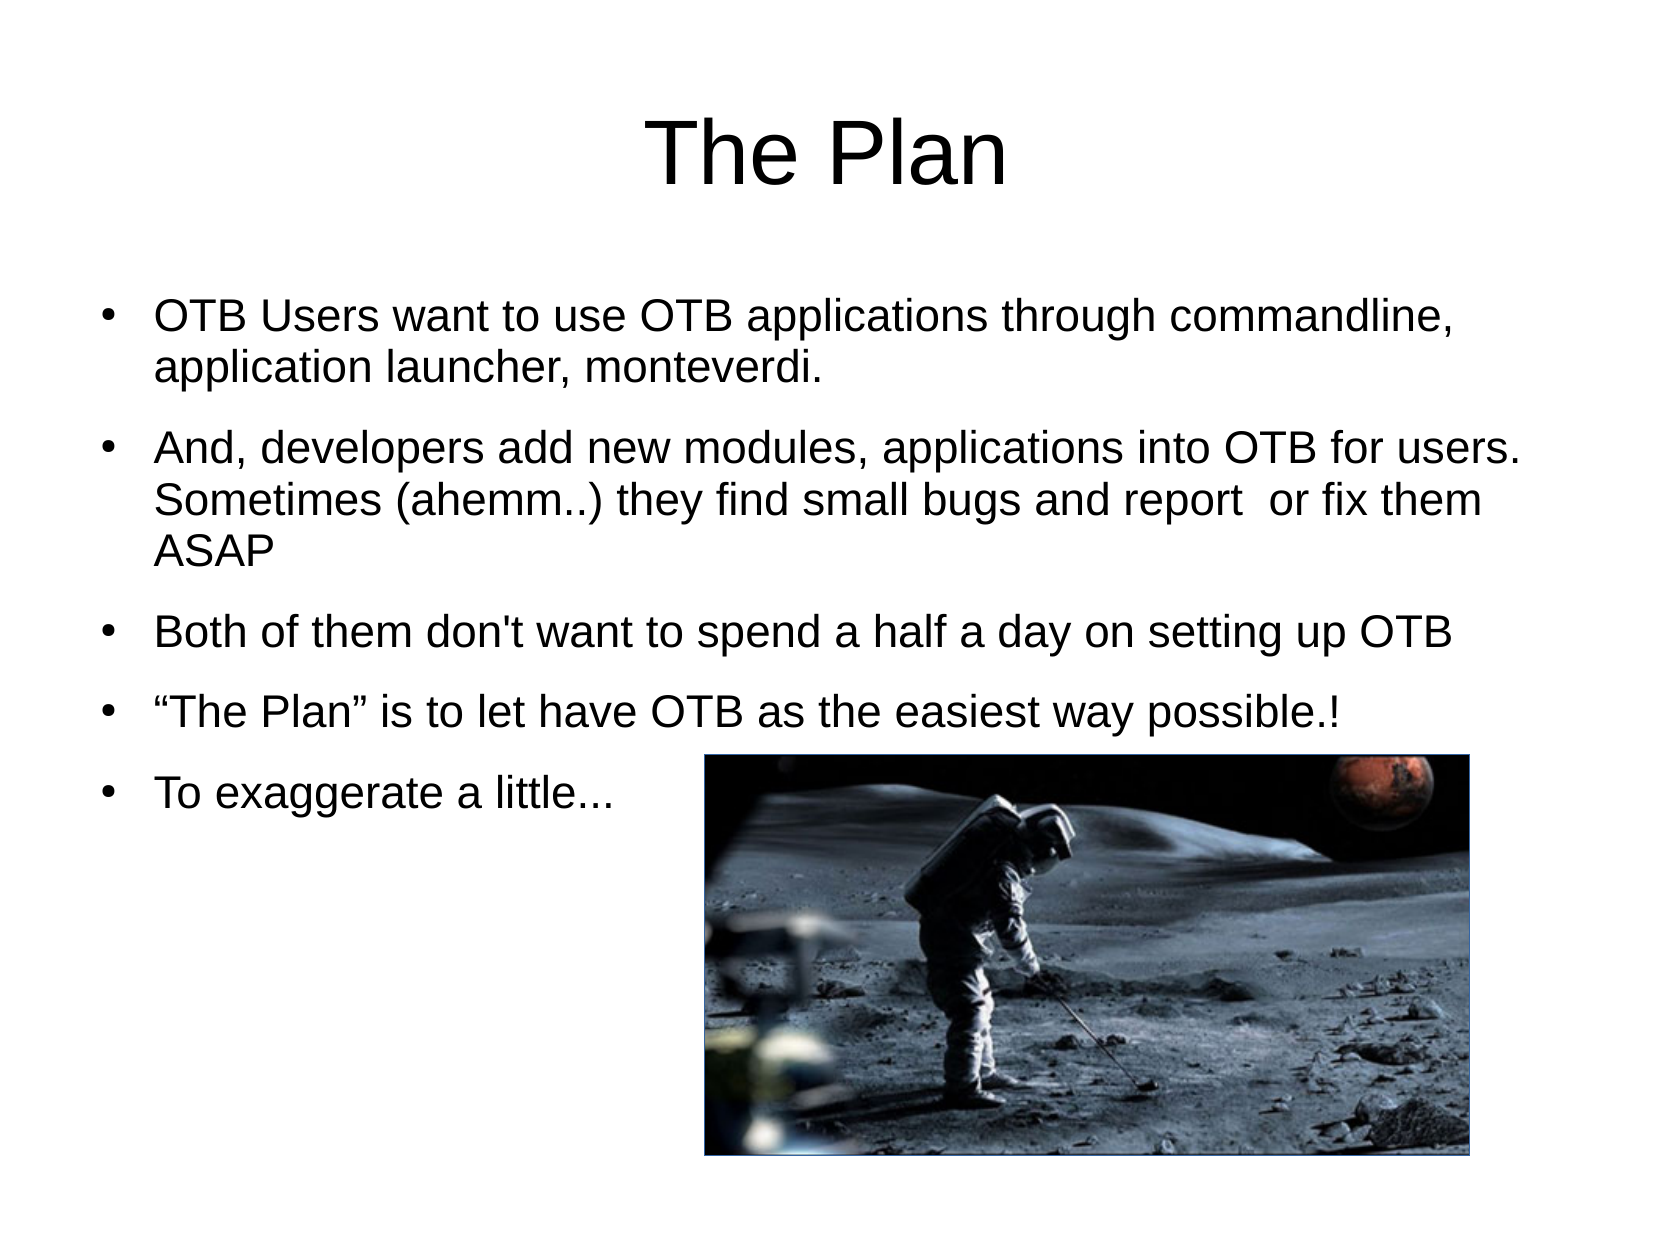

# The Plan
OTB Users want to use OTB applications through commandline, application launcher, monteverdi.
And, developers add new modules, applications into OTB for users. Sometimes (ahemm..) they find small bugs and report or fix them ASAP
Both of them don't want to spend a half a day on setting up OTB
“The Plan” is to let have OTB as the easiest way possible.!
To exaggerate a little...